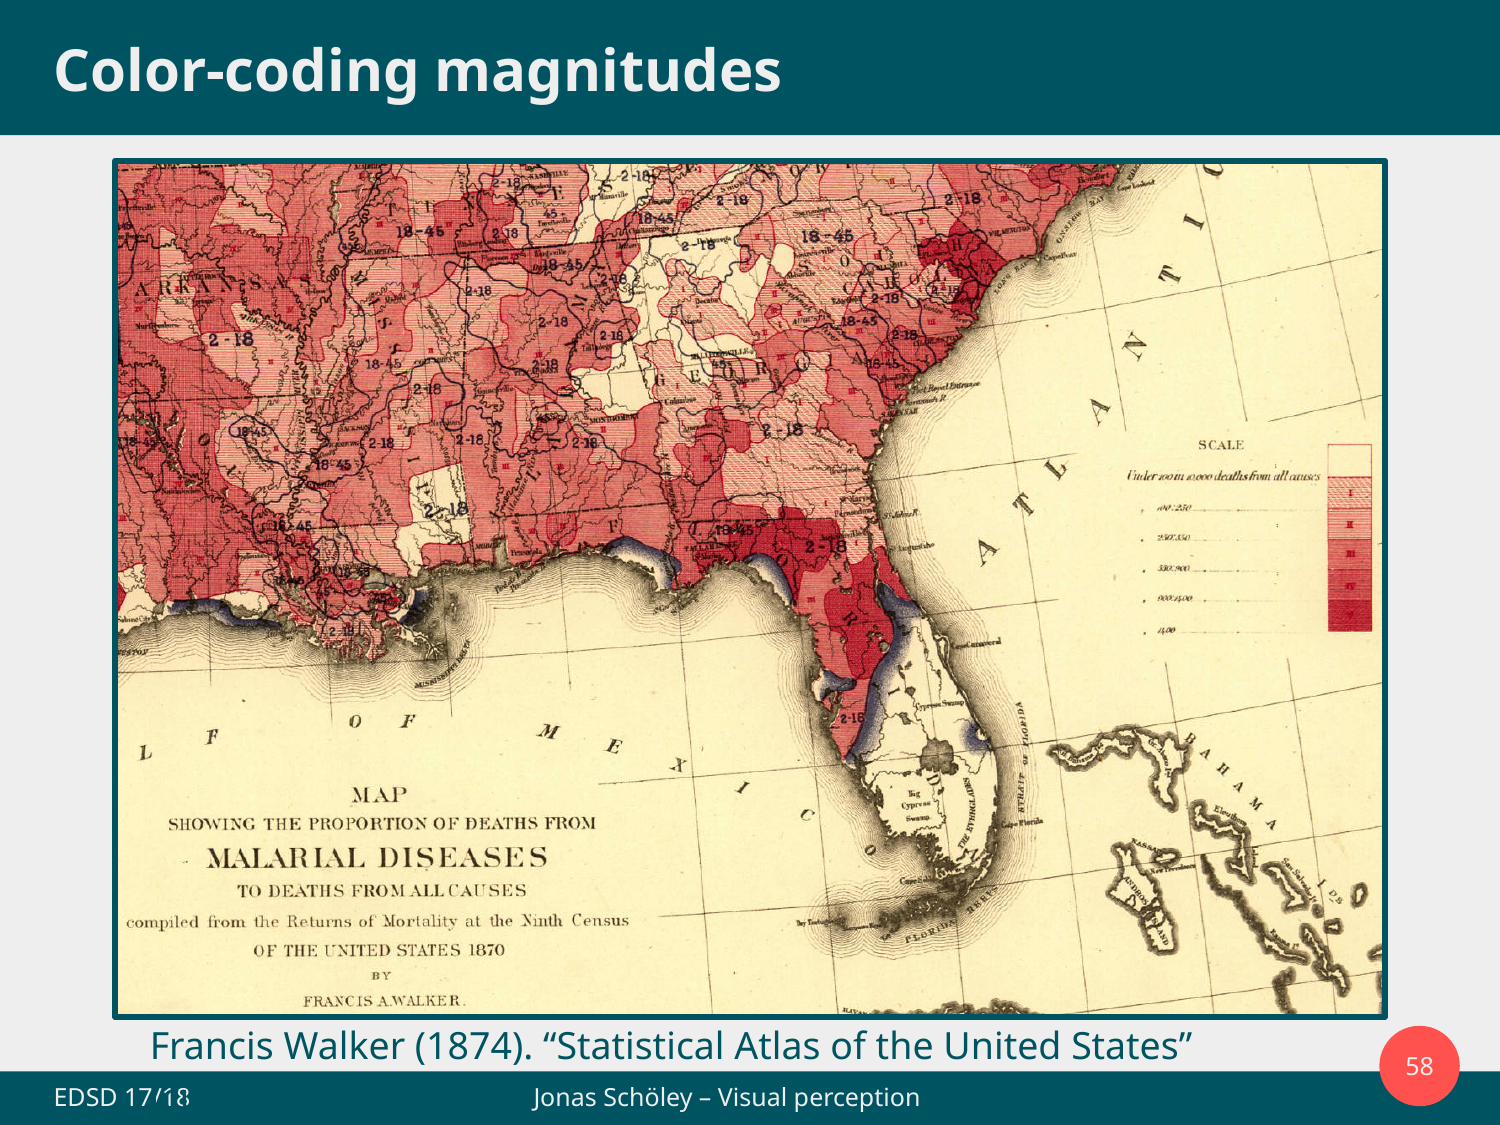

# Color-coding magnitudes
Francis Walker (1874). “Statistical Atlas of the United States” [cutout].
58
EDSD 17/18
Jonas Schöley – Visual perception